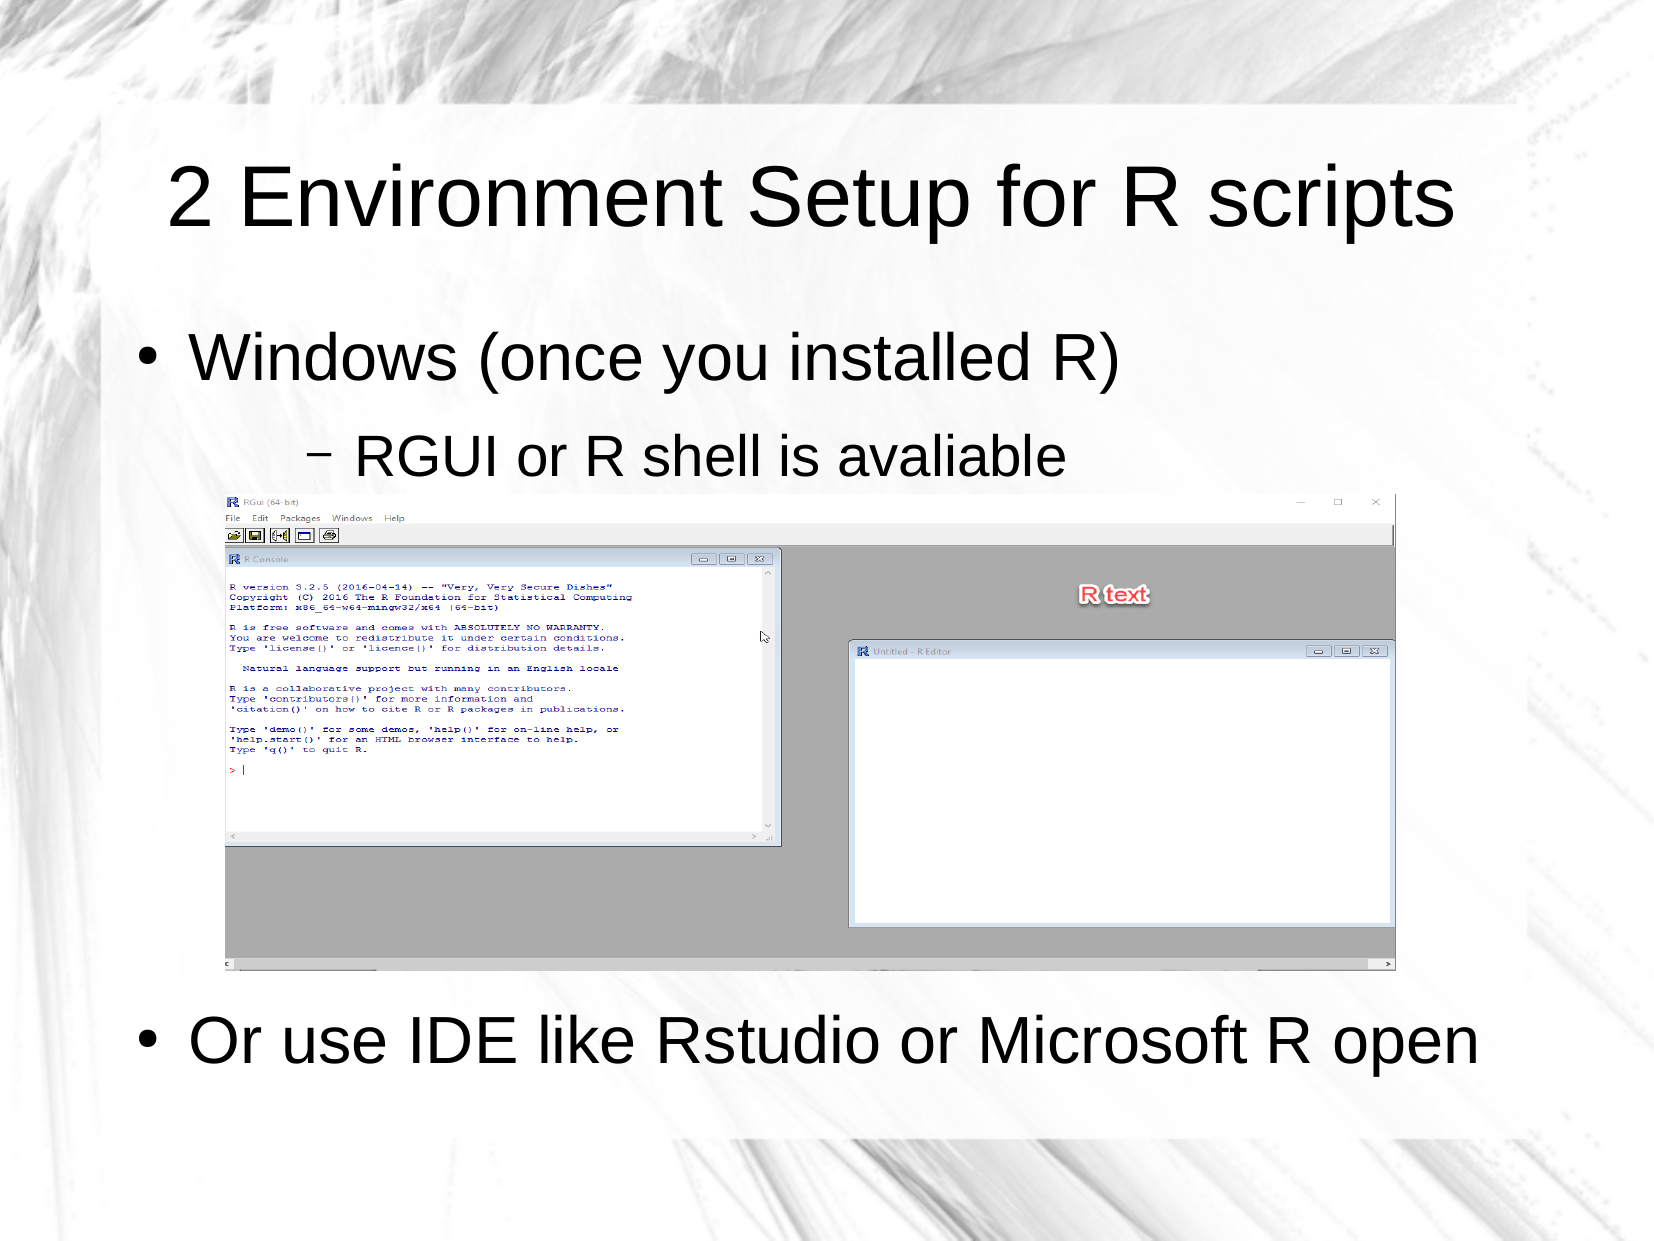

# 2 Environment Setup for R scripts
Windows (once you installed R)
RGUI or R shell is avaliable
Or use IDE like Rstudio or Microsoft R open